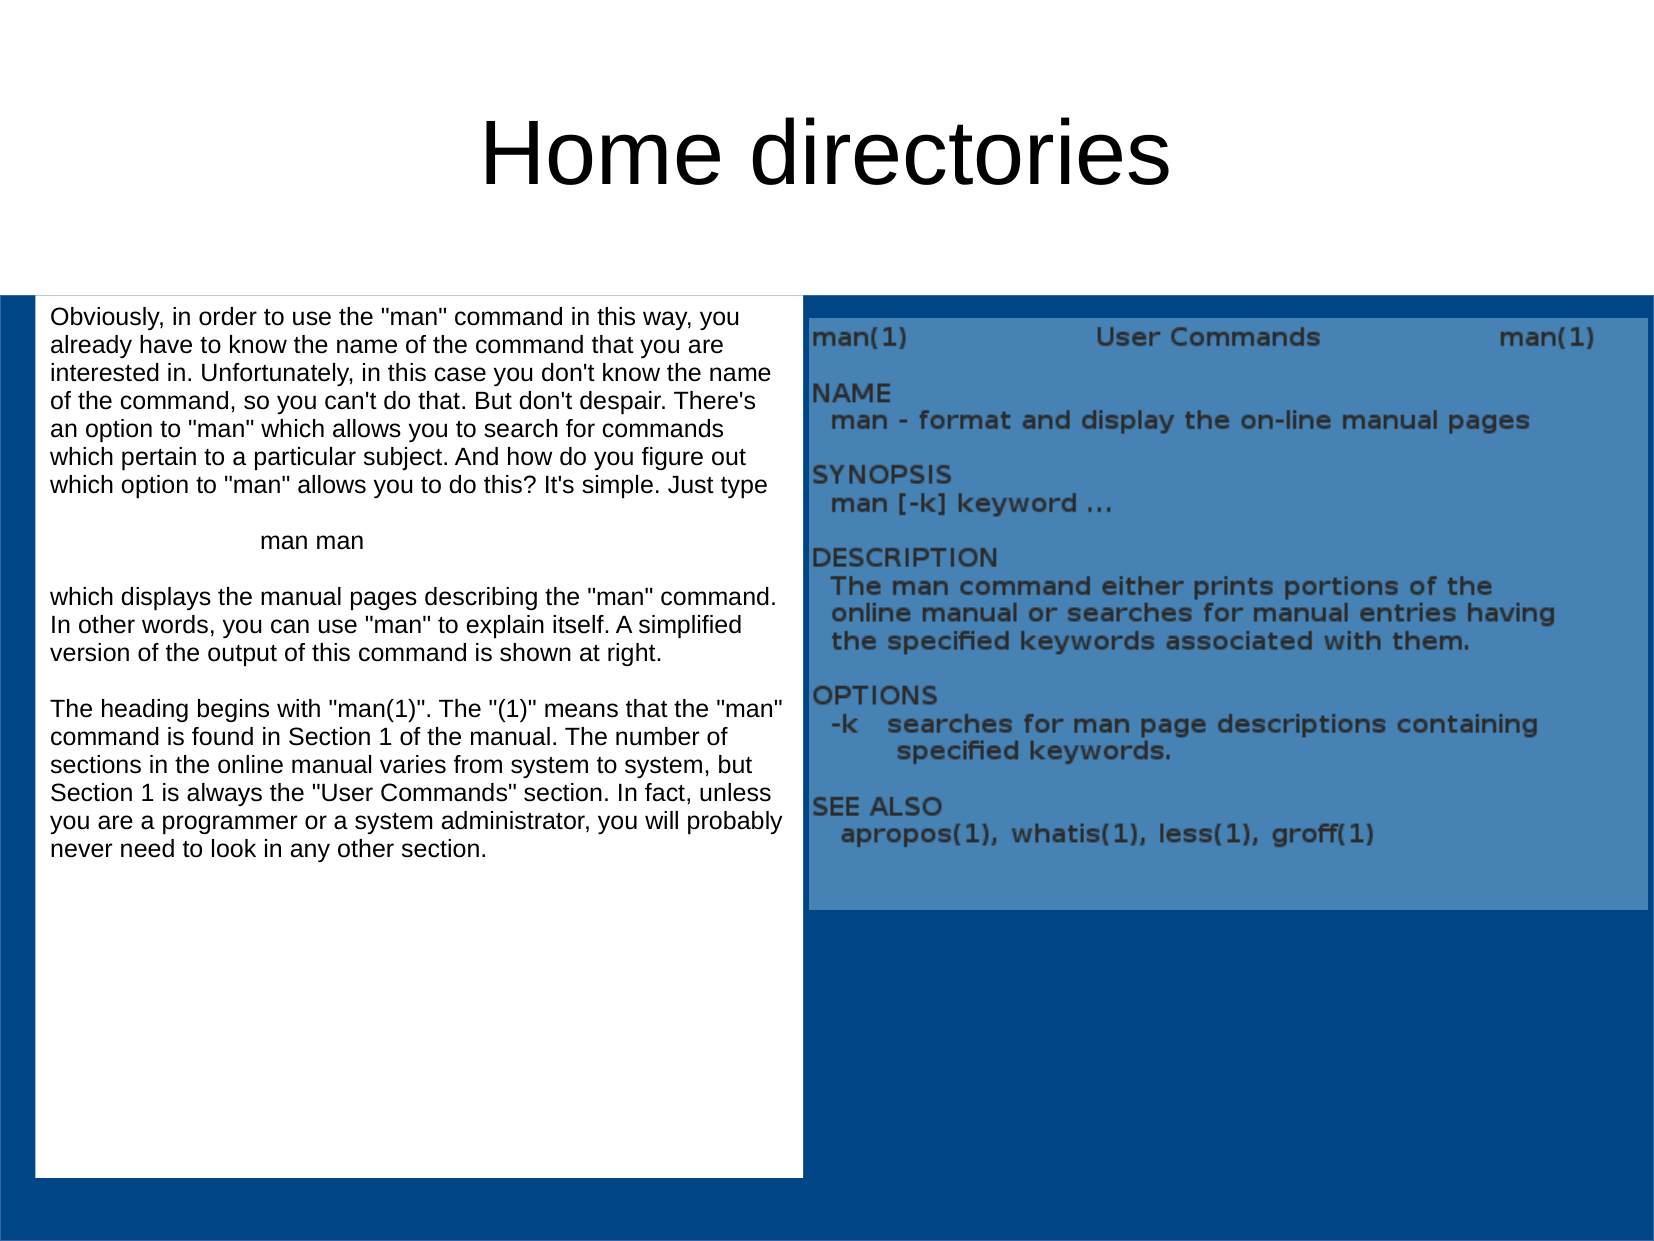

# Home directories
Obviously, in order to use the "man" command in this way, you already have to know the name of the command that you are interested in. Unfortunately, in this case you don't know the name of the command, so you can't do that. But don't despair. There's an option to "man" which allows you to search for commands which pertain to a particular subject. And how do you figure out which option to "man" allows you to do this? It's simple. Just type
 man man
which displays the manual pages describing the "man" command. In other words, you can use "man" to explain itself. A simplified version of the output of this command is shown at right.
The heading begins with "man(1)". The "(1)" means that the "man" command is found in Section 1 of the manual. The number of sections in the online manual varies from system to system, but Section 1 is always the "User Commands" section. In fact, unless you are a programmer or a system administrator, you will probably never need to look in any other section.